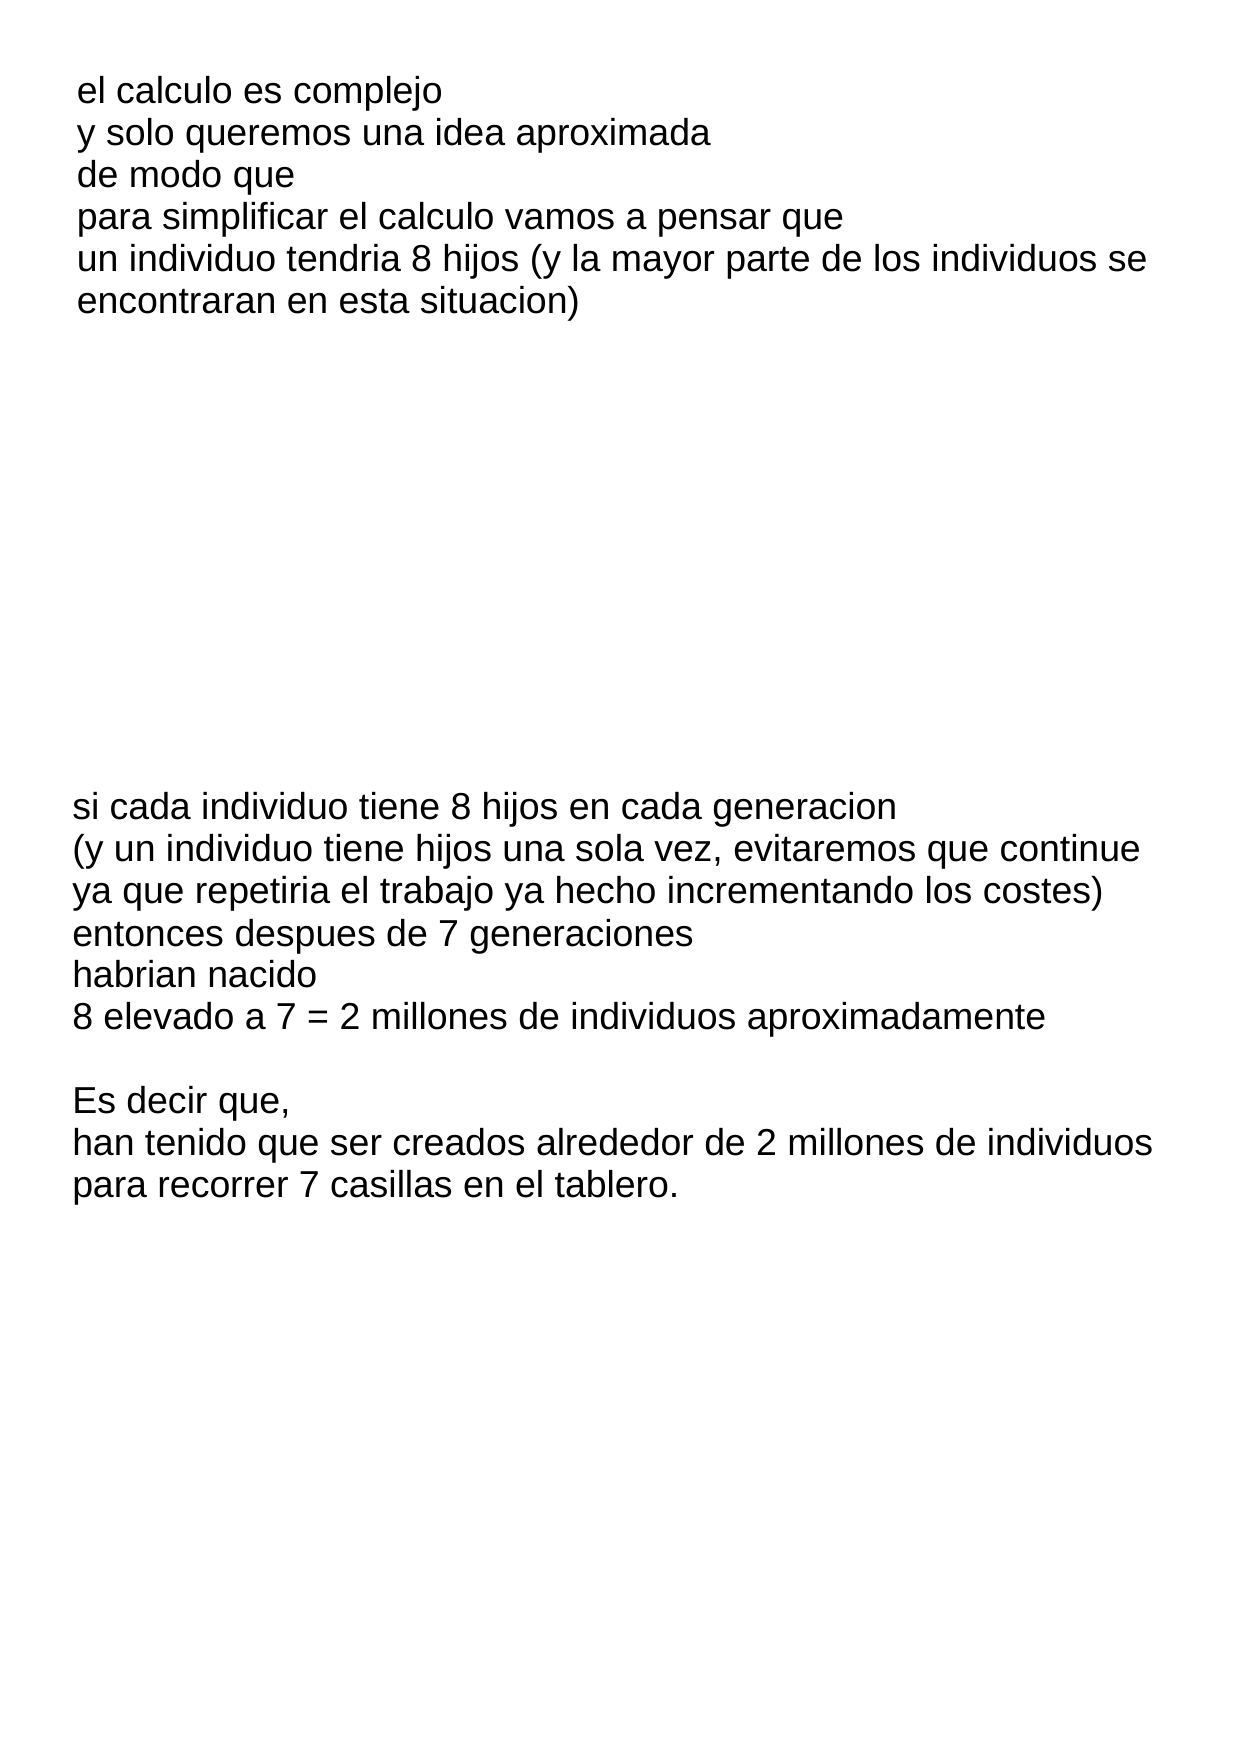

el calculo es complejo
y solo queremos una idea aproximada
de modo que
para simplificar el calculo vamos a pensar que
un individuo tendria 8 hijos (y la mayor parte de los individuos se encontraran en esta situacion)
si cada individuo tiene 8 hijos en cada generacion
(y un individuo tiene hijos una sola vez, evitaremos que continue ya que repetiria el trabajo ya hecho incrementando los costes)
entonces despues de 7 generaciones
habrian nacido
8 elevado a 7 = 2 millones de individuos aproximadamente
Es decir que,
han tenido que ser creados alrededor de 2 millones de individuos para recorrer 7 casillas en el tablero.